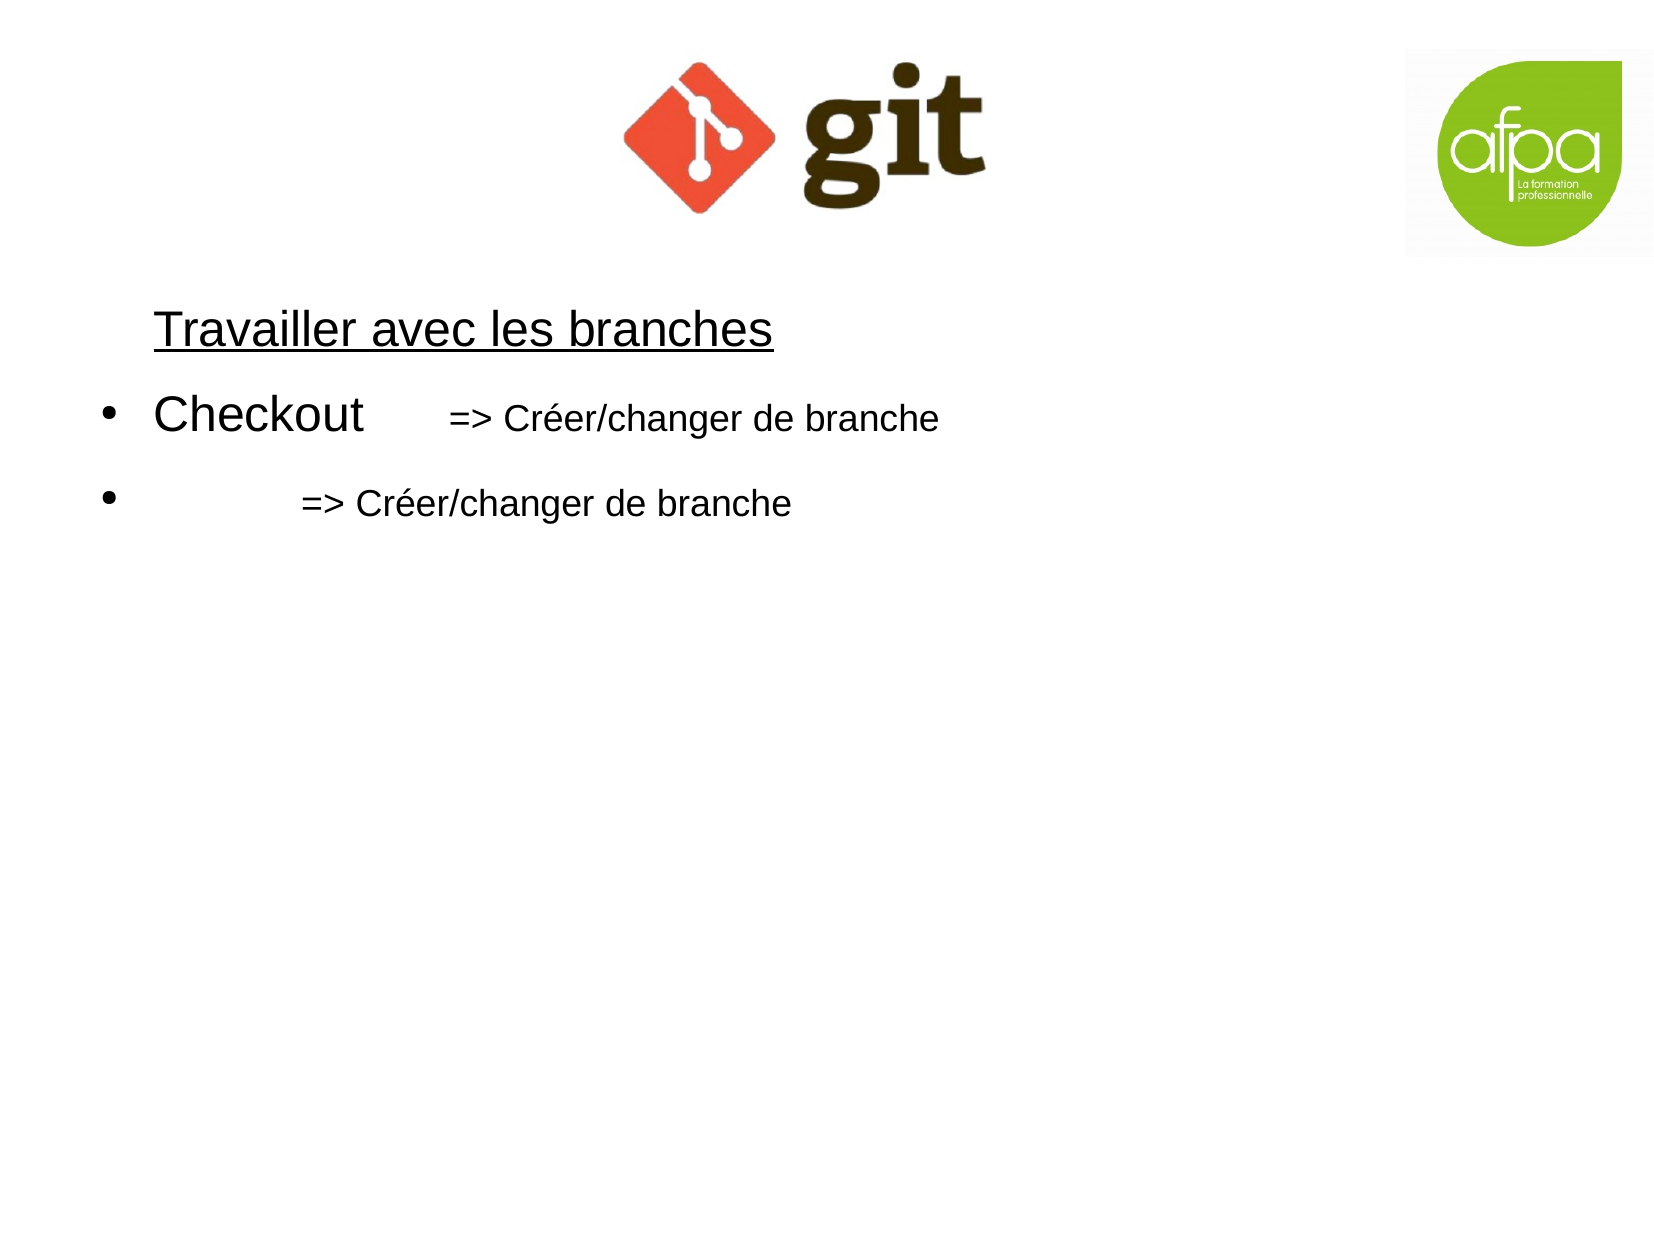

# Travailler avec les branches
Checkout		=> Créer/changer de branche
		=> Créer/changer de branche